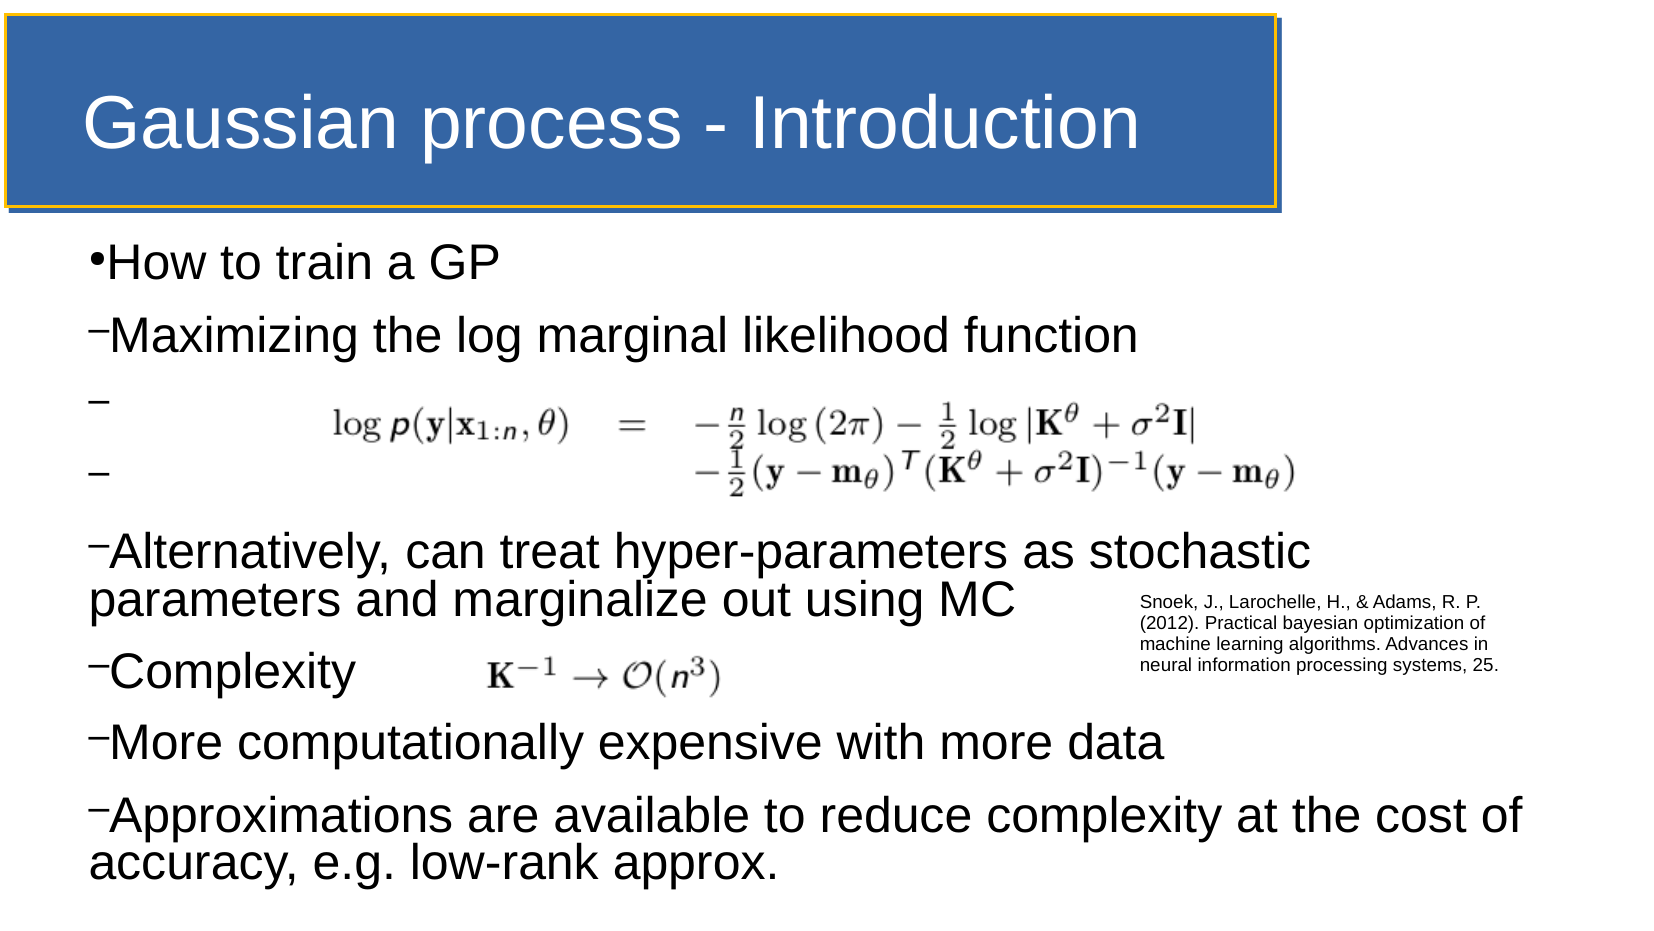

# Gaussian process - Introduction
How to train a GP
Maximizing the log marginal likelihood function
Alternatively, can treat hyper-parameters as stochastic parameters and marginalize out using MC
Complexity
More computationally expensive with more data
Approximations are available to reduce complexity at the cost of accuracy, e.g. low-rank approx.
Snoek, J., Larochelle, H., & Adams, R. P. (2012). Practical bayesian optimization of machine learning algorithms. Advances in neural information processing systems, 25.